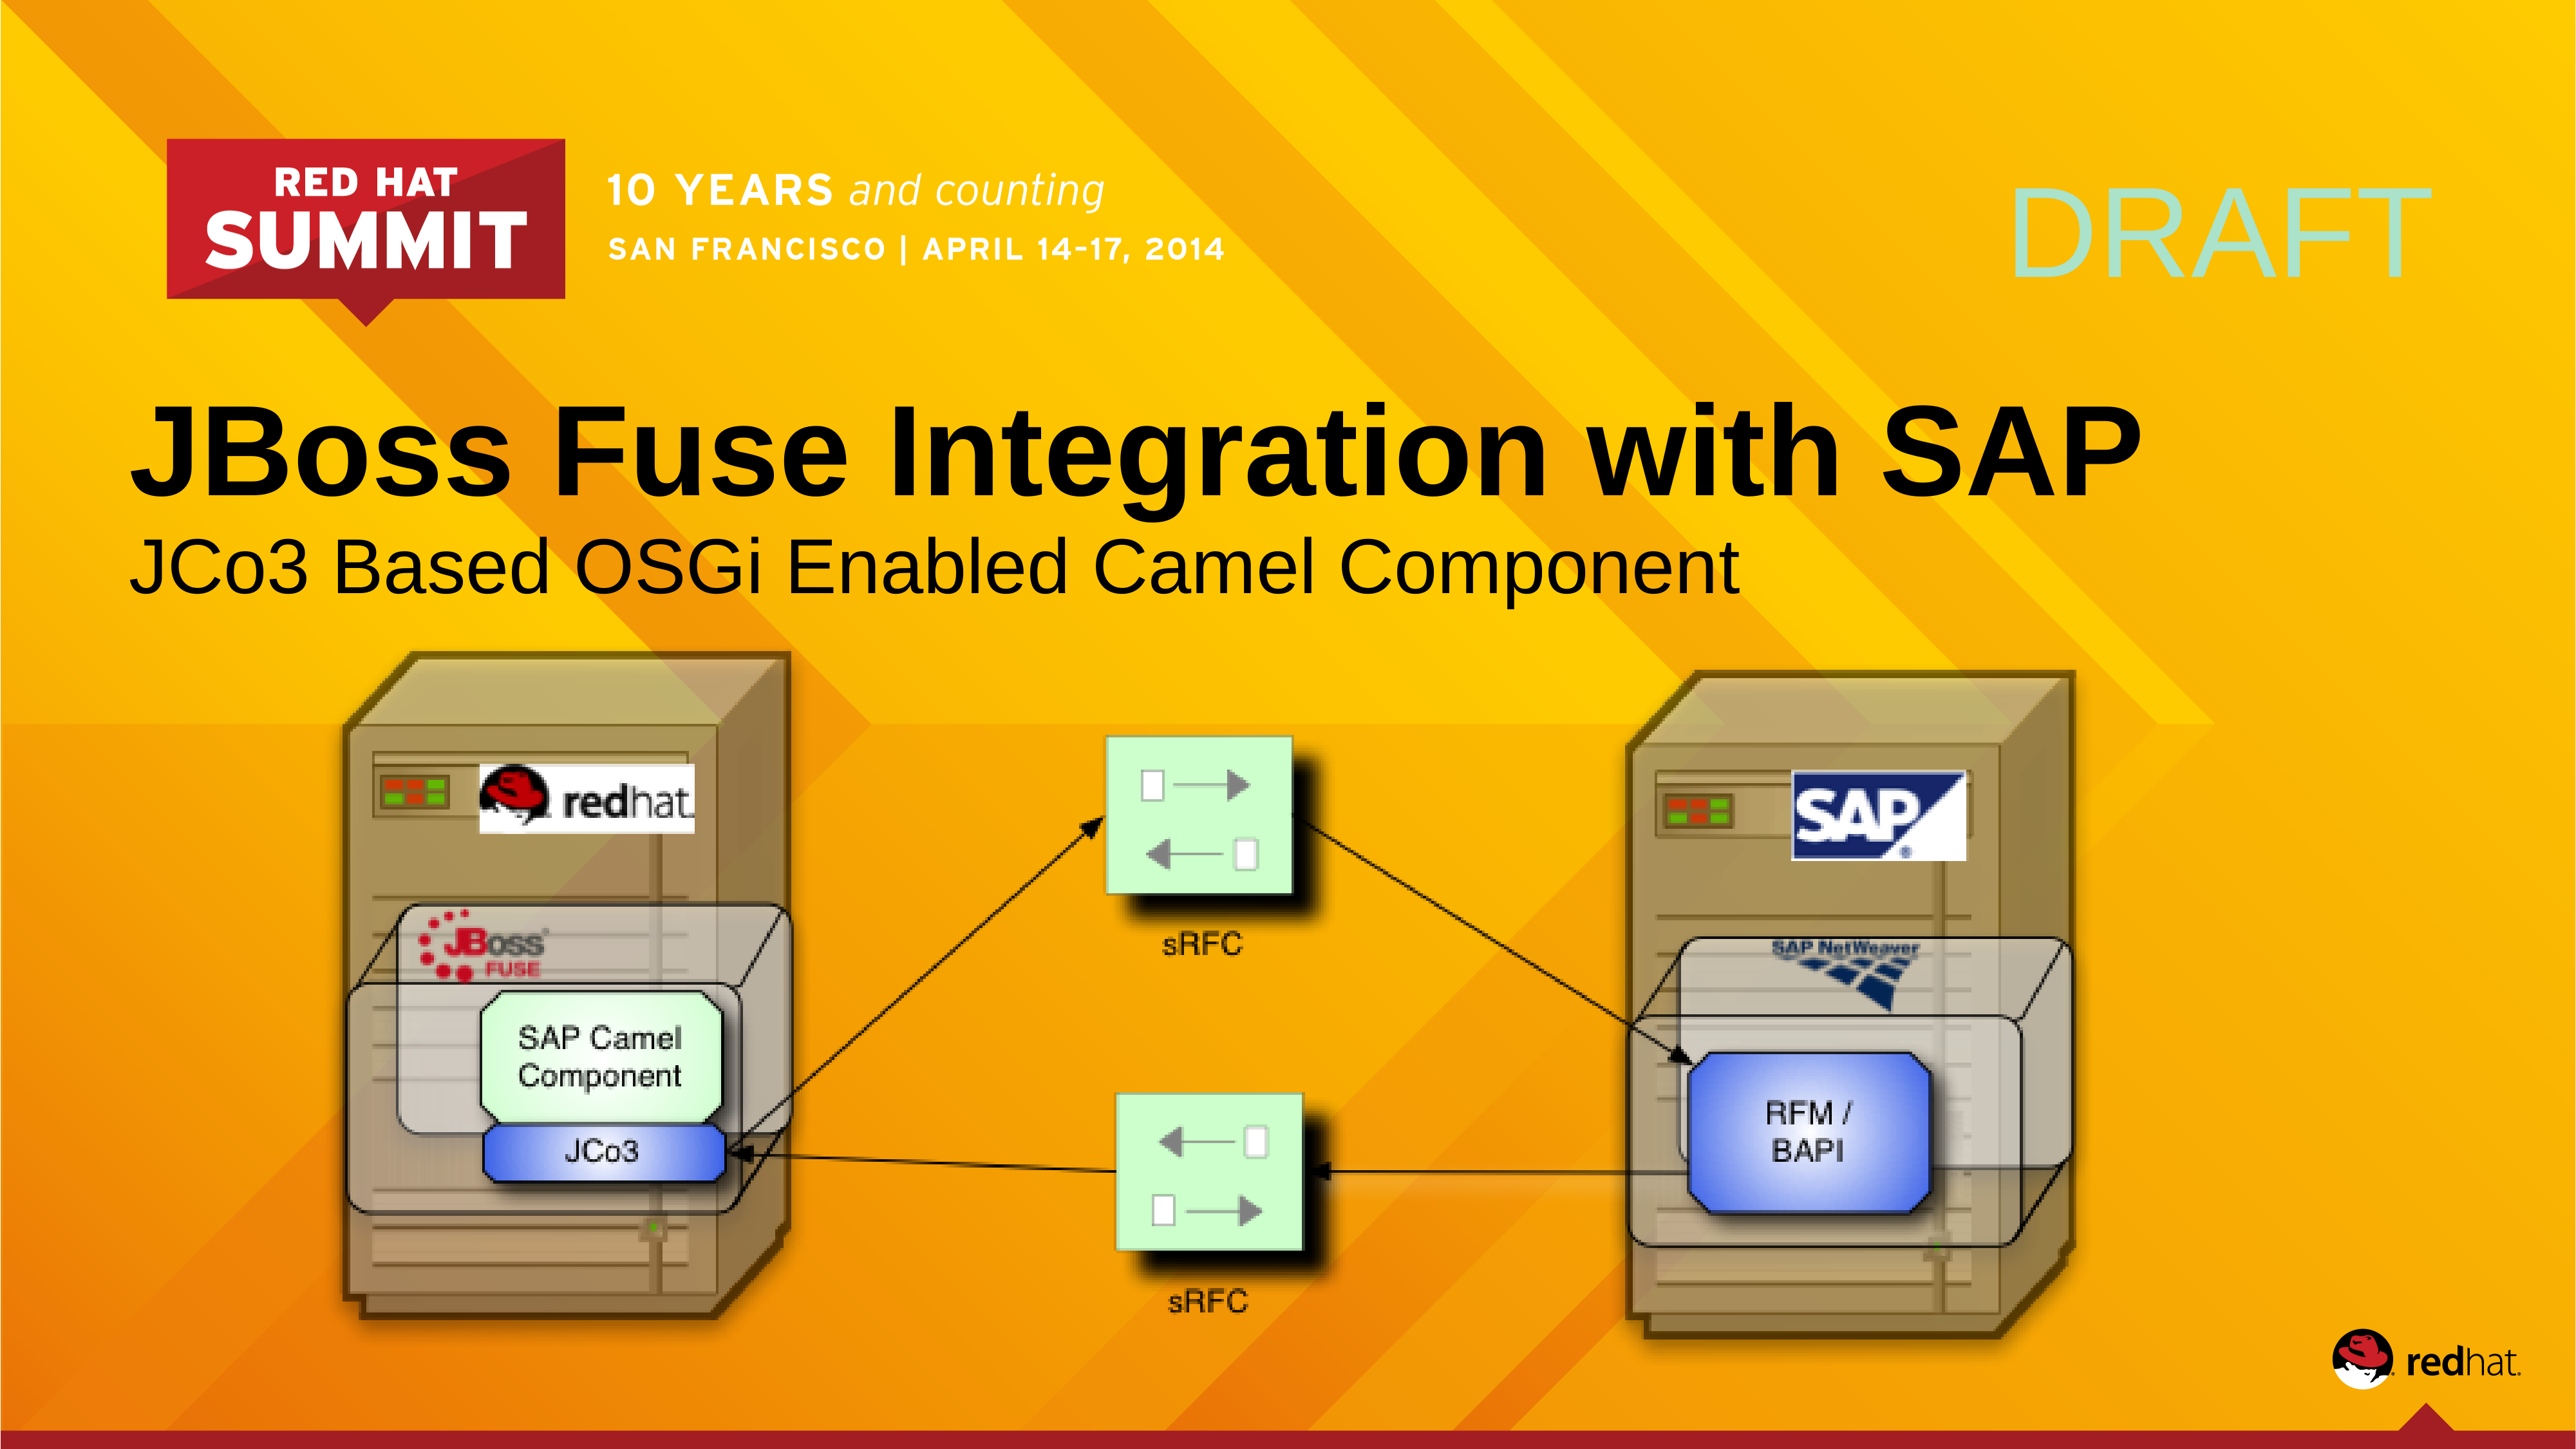

JBoss Fuse Integration with SAP
JCo3 Based OSGi Enabled Camel Component